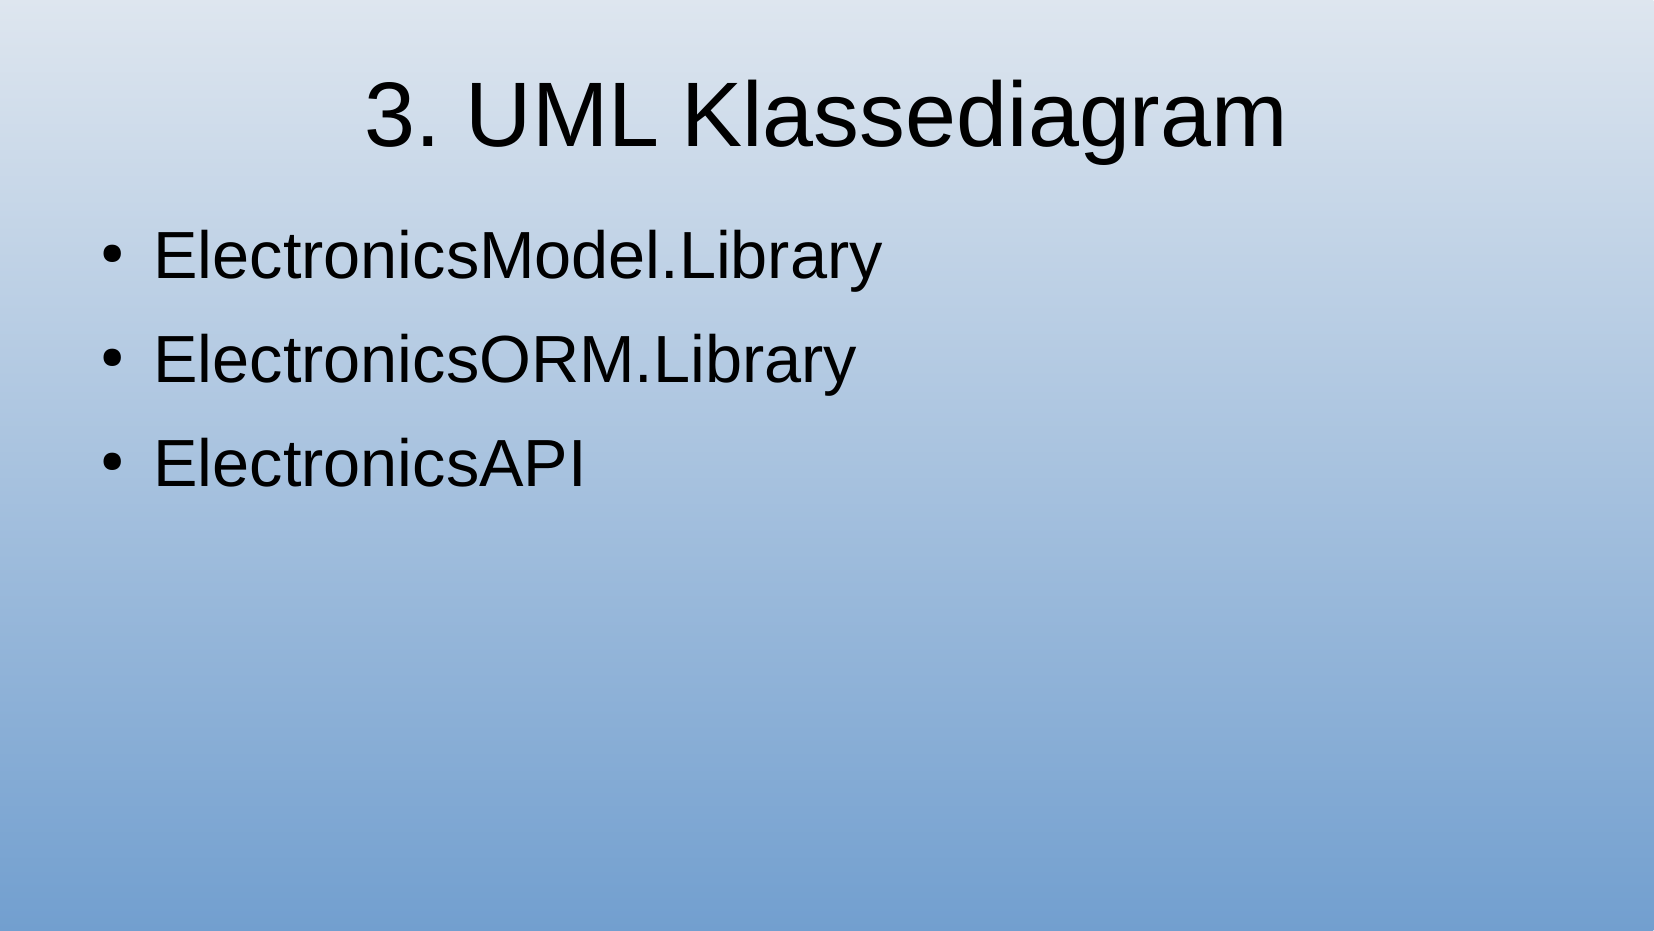

# 3. UML Klassediagram
ElectronicsModel.Library
ElectronicsORM.Library
ElectronicsAPI